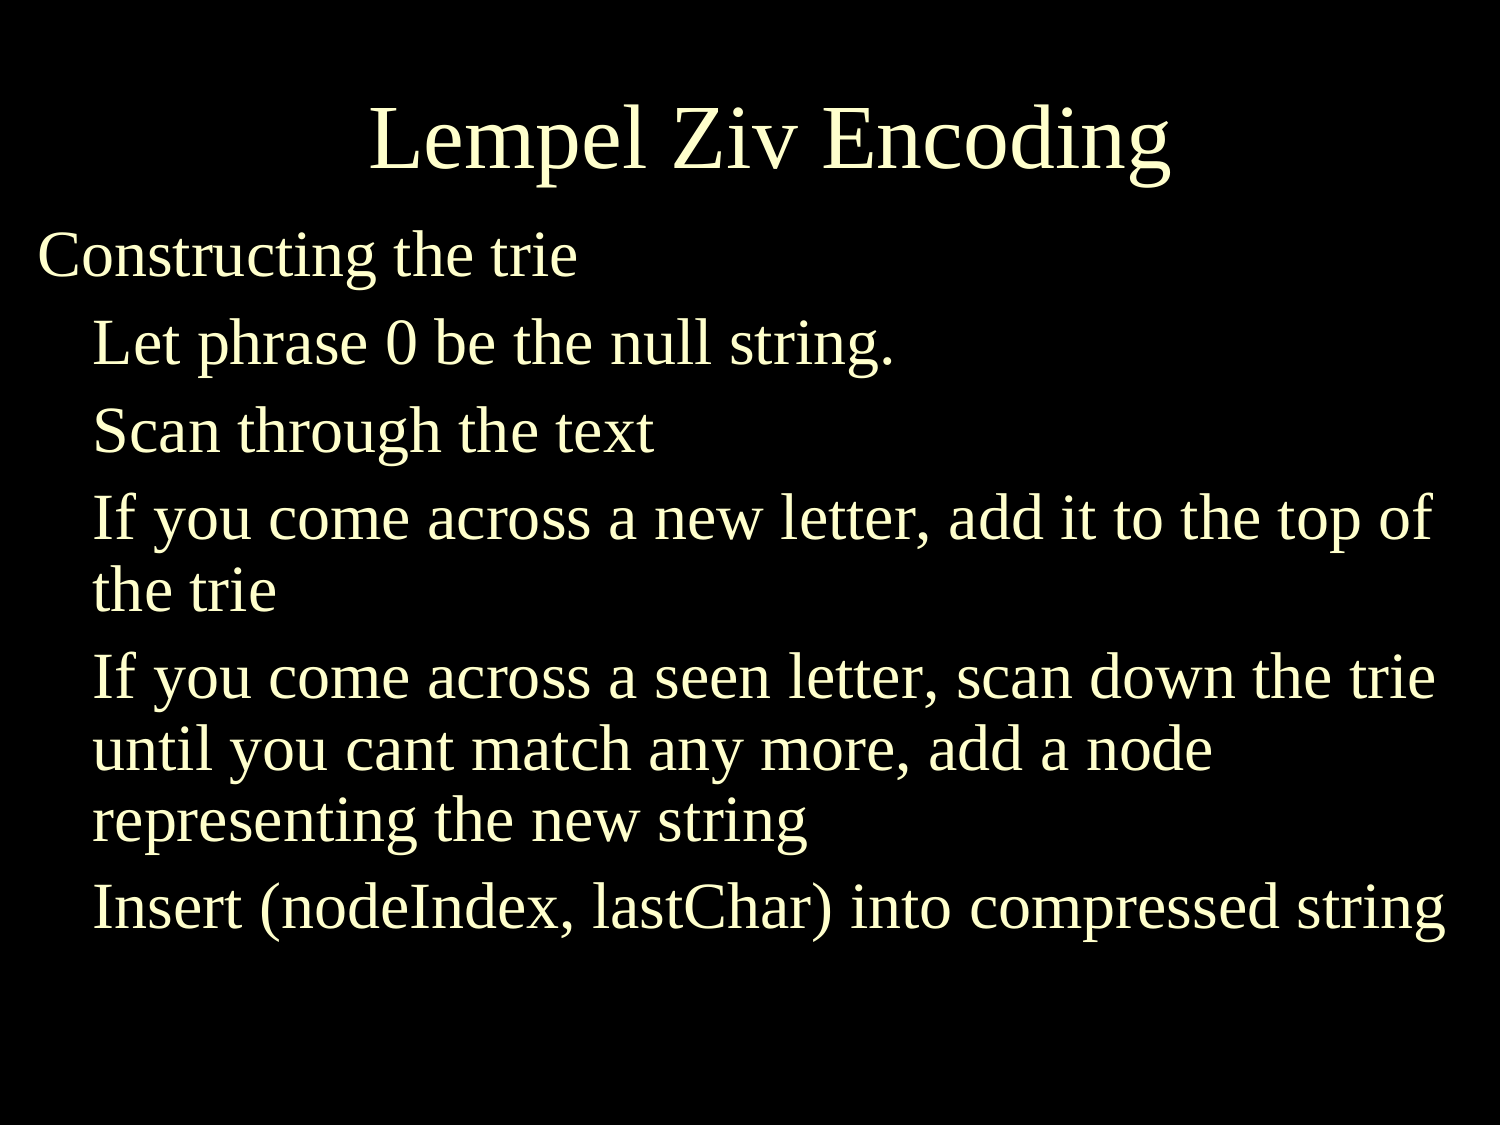

# Lempel Ziv Encoding
Constructing the trie
	Let phrase 0 be the null string.
	Scan through the text
	If you come across a new letter, add it to the top of the trie
	If you come across a seen letter, scan down the trie until you cant match any more, add a node representing the new string
	Insert (nodeIndex, lastChar) into compressed string